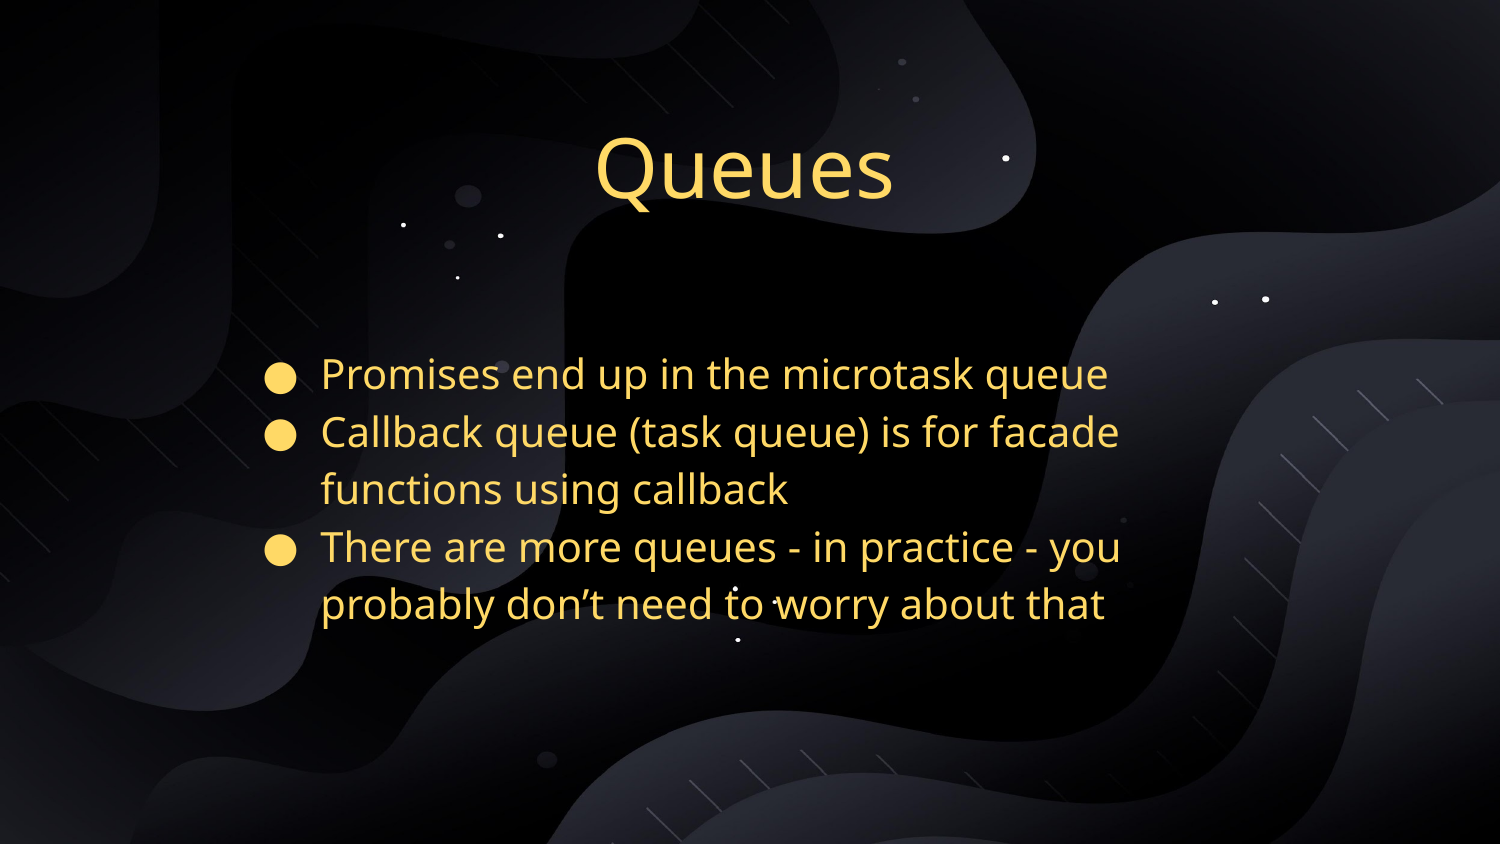

# Queues
Promises end up in the microtask queue
Callback queue (task queue) is for facade functions using callback
There are more queues - in practice - you probably don’t need to worry about that